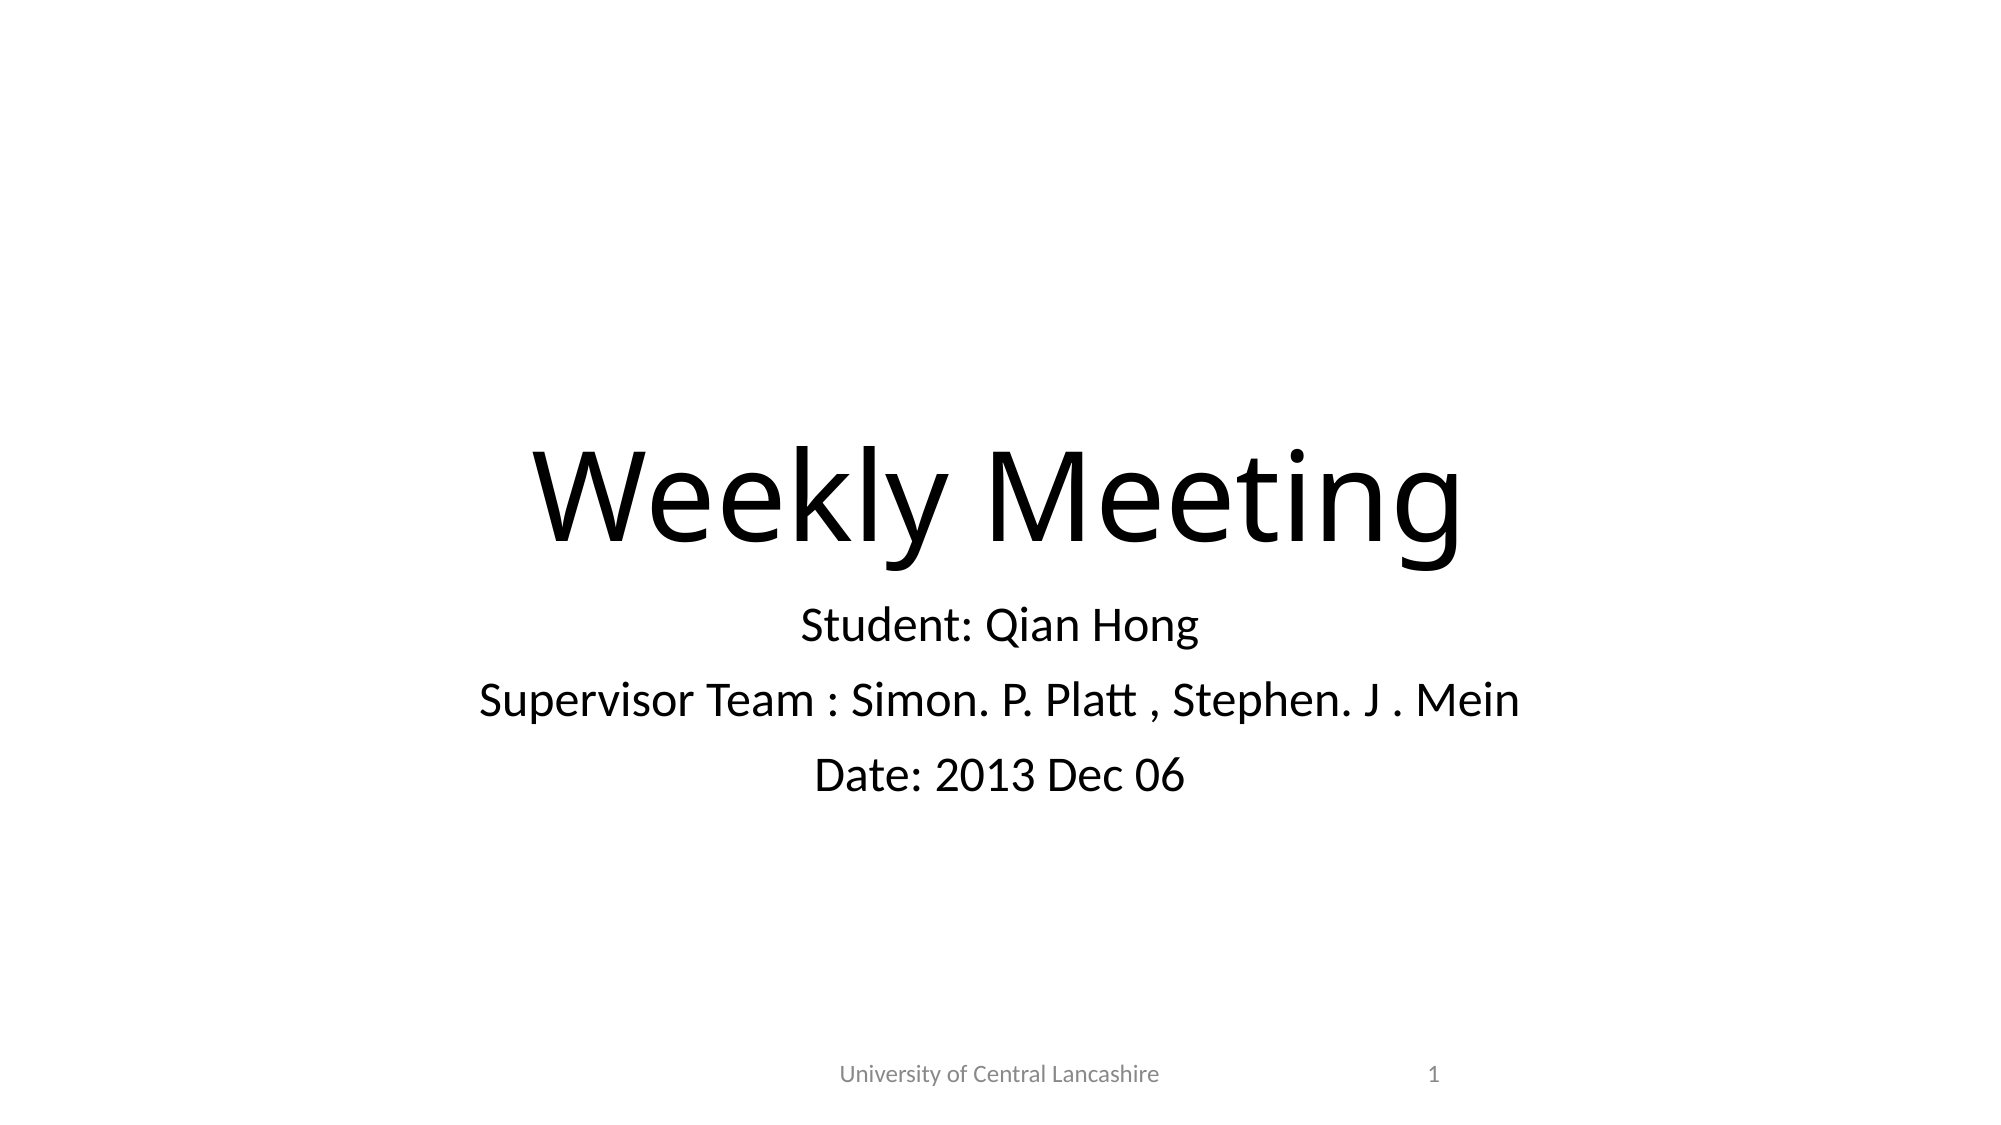

# Weekly Meeting
Student: Qian Hong
Supervisor Team : Simon. P. Platt , Stephen. J . Mein
Date: 2013 Dec 06
University of Central Lancashire
1